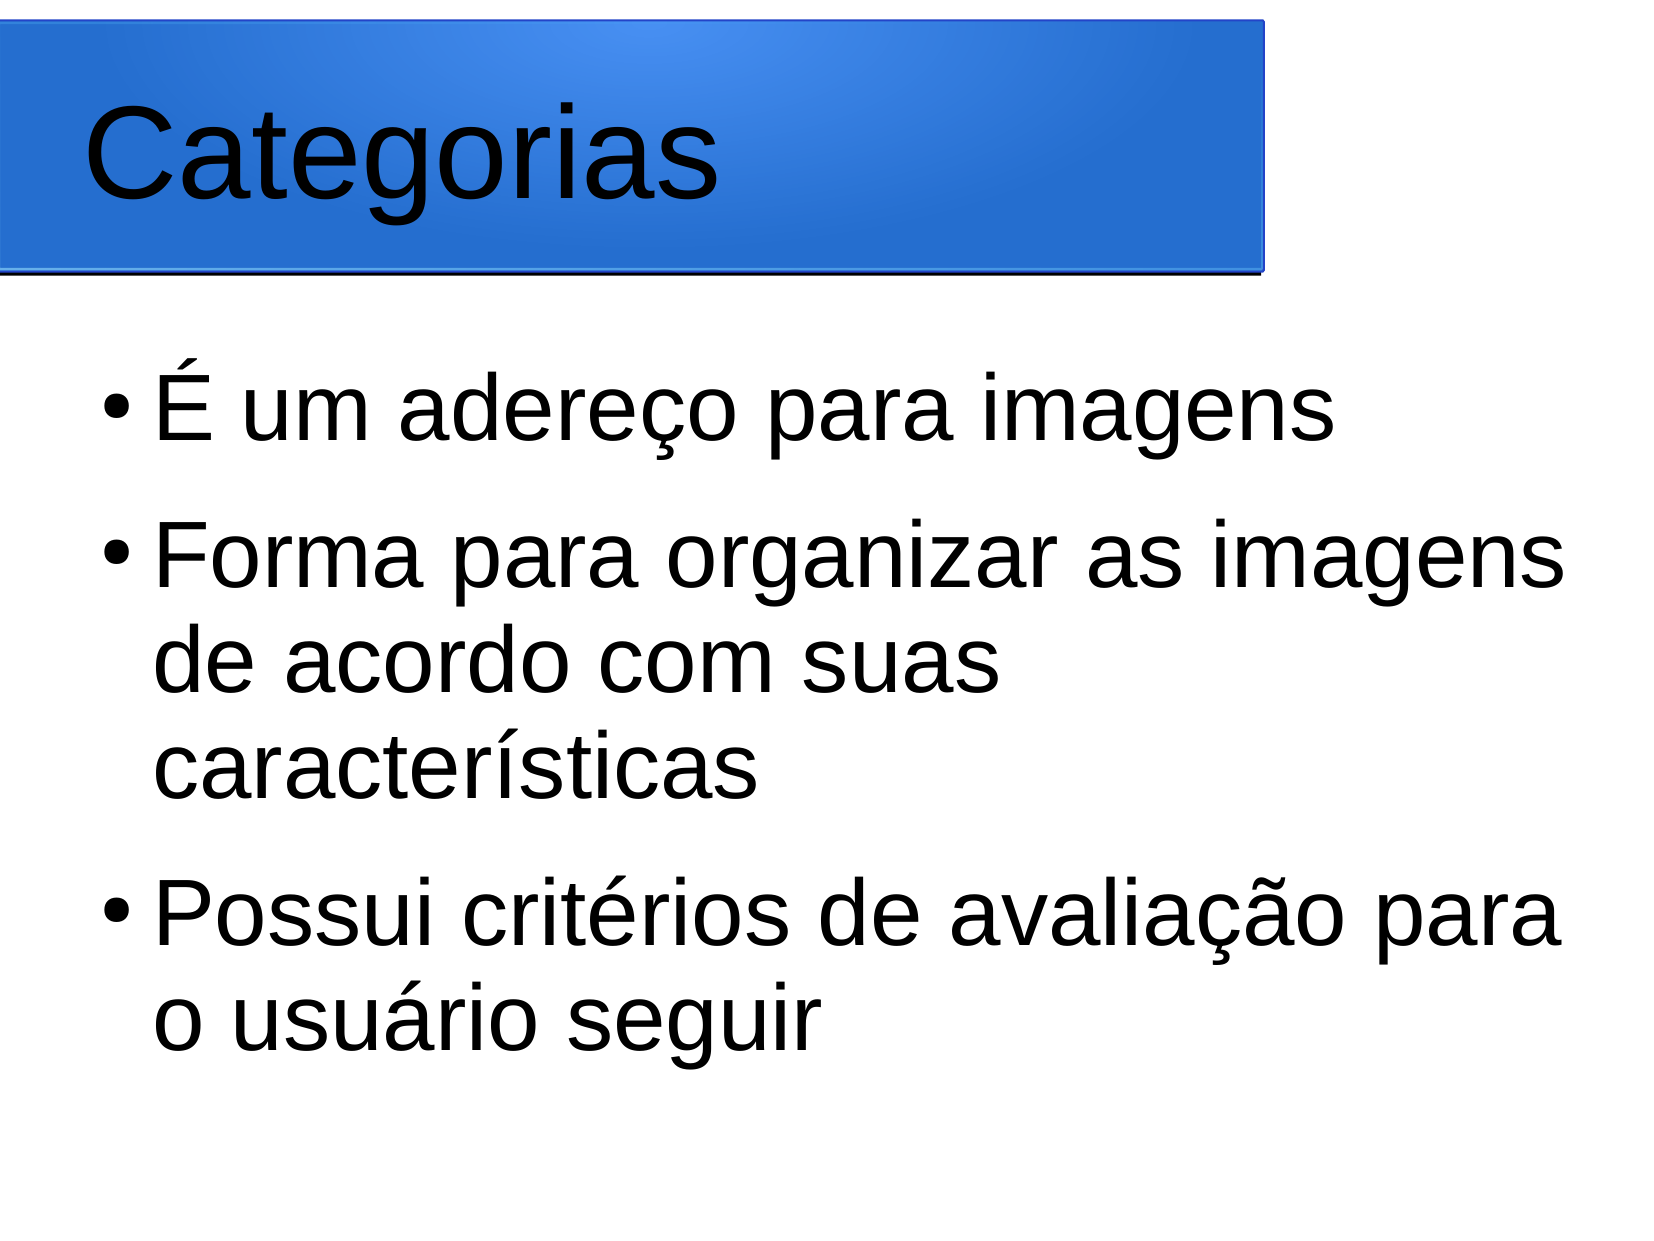

# Categorias
É um adereço para imagens
Forma para organizar as imagens de acordo com suas características
Possui critérios de avaliação para o usuário seguir